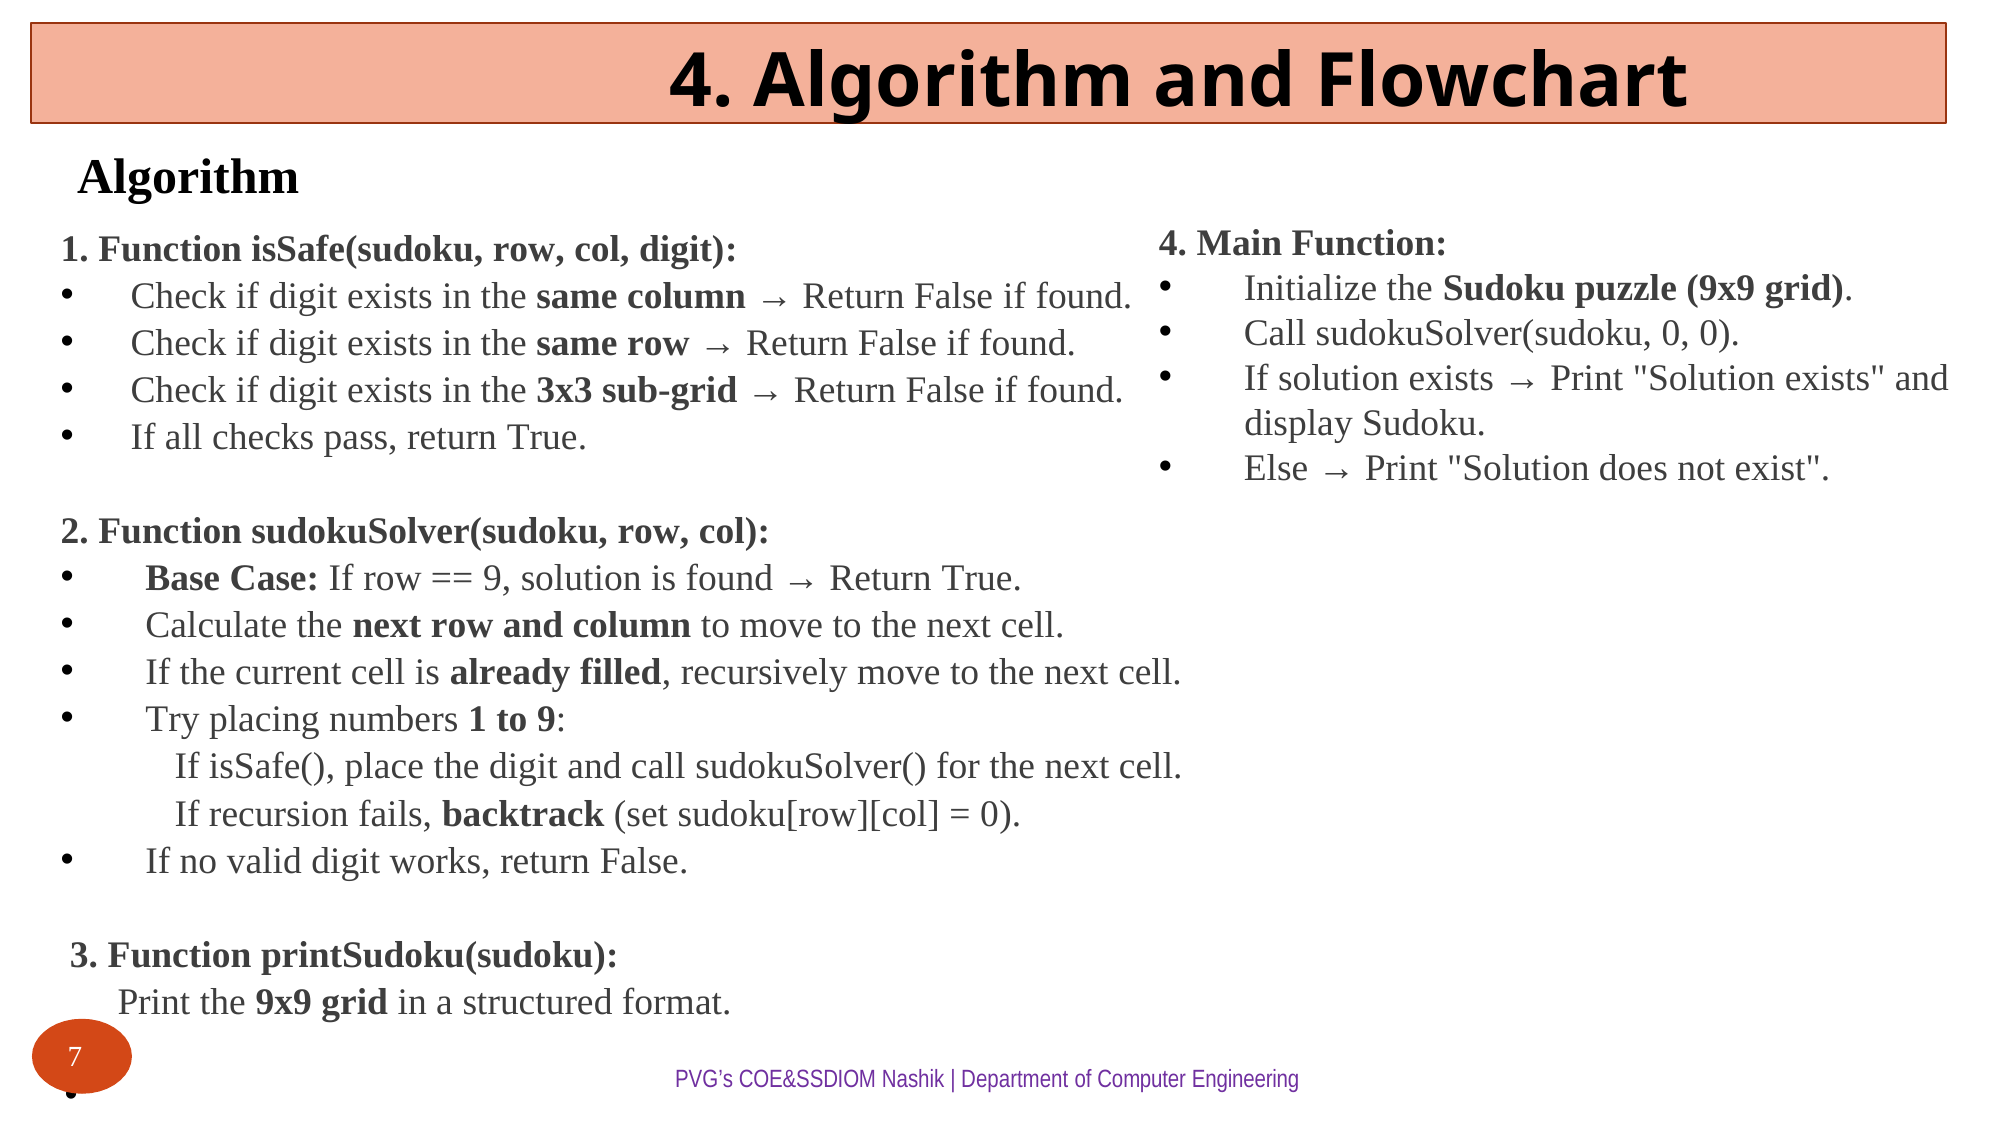

4. Algorithm and Flowchart
Algorithm
4. Main Function:​
 Initialize the Sudoku puzzle (9x9 grid).
 Call sudokuSolver(sudoku, 0, 0).​
 If solution exists → Print "Solution exists" and
 display Sudoku.
 Else → Print "Solution does not exist".
1. Function isSafe(sudoku, row, col, digit):
 Check if digit exists in the same column → Return False if found.
 Check if digit exists in the same row → Return False if found.
 Check if digit exists in the 3x3 sub-grid → Return False if found.
 If all checks pass, return True.
2. Function sudokuSolver(sudoku, row, col):
 Base Case: If row == 9, solution is found → Return True.
 Calculate the next row and column to move to the next cell.
  If the current cell is already filled, recursively move to the next cell.
 Try placing numbers 1 to 9:
 If isSafe(), place the digit and call sudokuSolver() for the next cell.
 If recursion fails, backtrack (set sudoku[row][col] = 0).
 If no valid digit works, return False.
 3. Function printSudoku(sudoku):
  Print the 9x9 grid in a structured format.
PVG’s COE&SSDIOM Nashik | Department of Computer Engineering